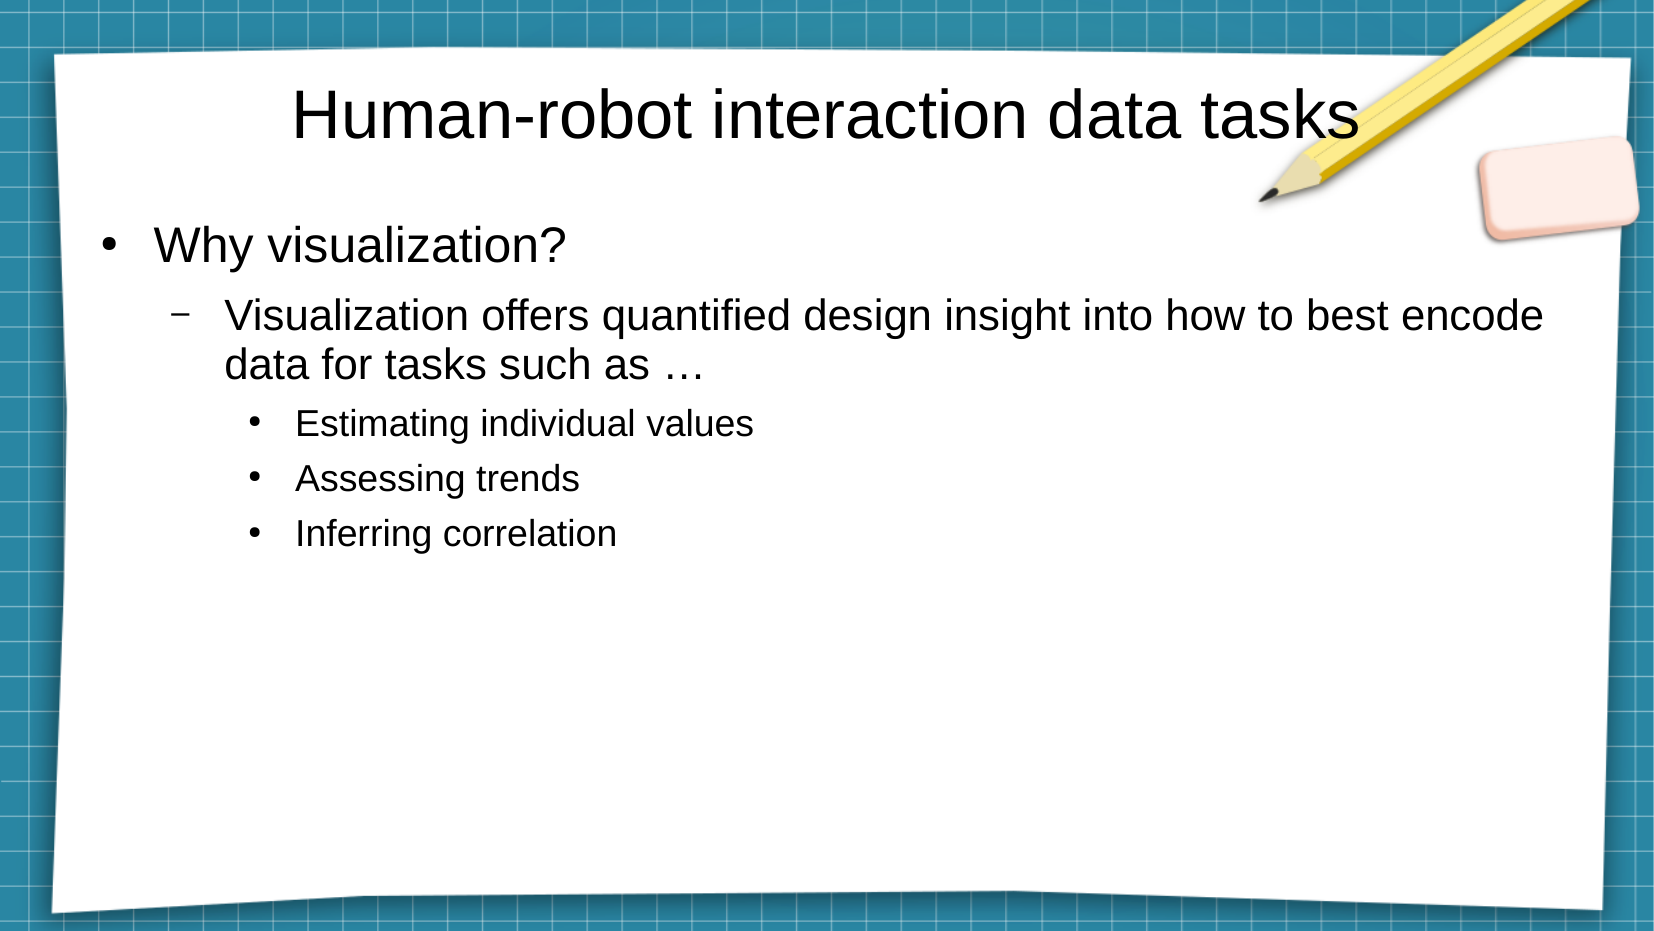

# Human-robot interaction data tasks
Why visualization?
Visualization offers quantified design insight into how to best encode data for tasks such as …
Estimating individual values
Assessing trends
Inferring correlation